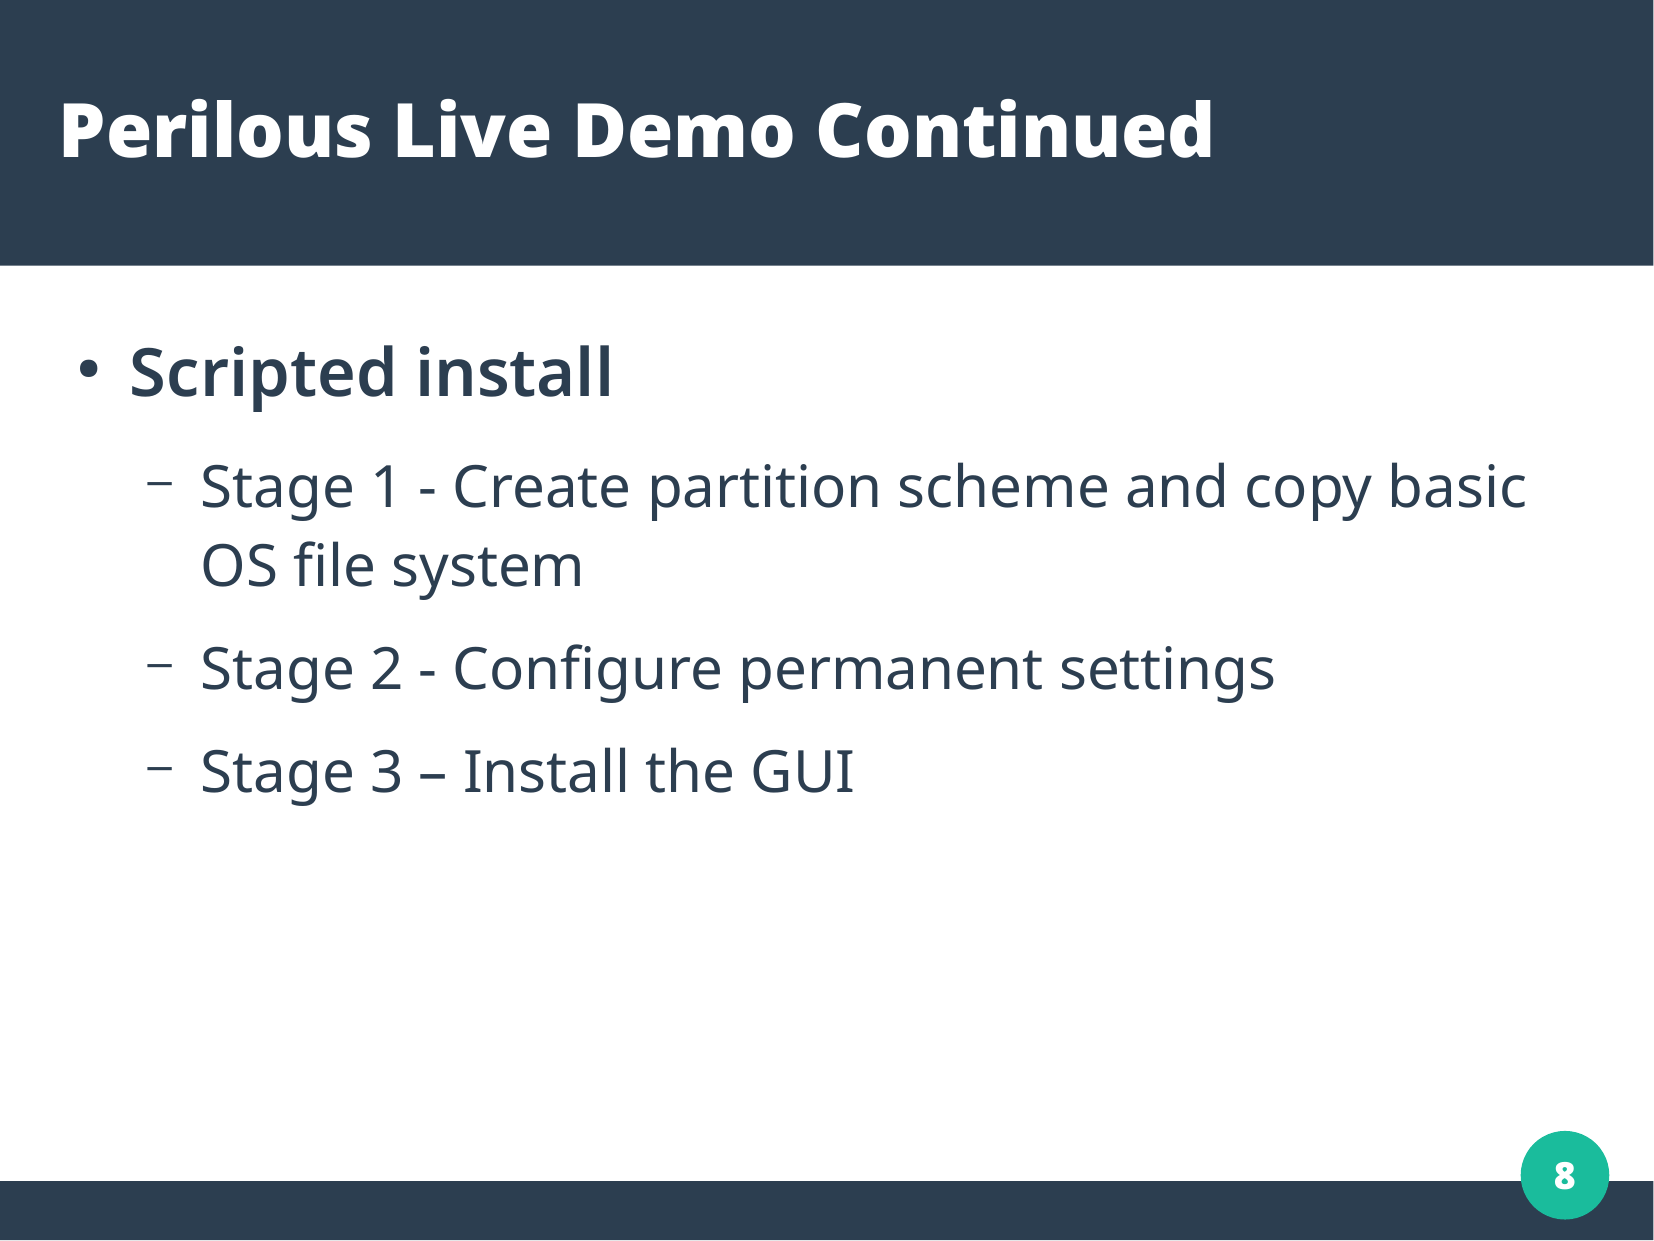

# Perilous Live Demo Continued
Scripted install
Stage 1 - Create partition scheme and copy basic OS file system
Stage 2 - Configure permanent settings
Stage 3 – Install the GUI
8